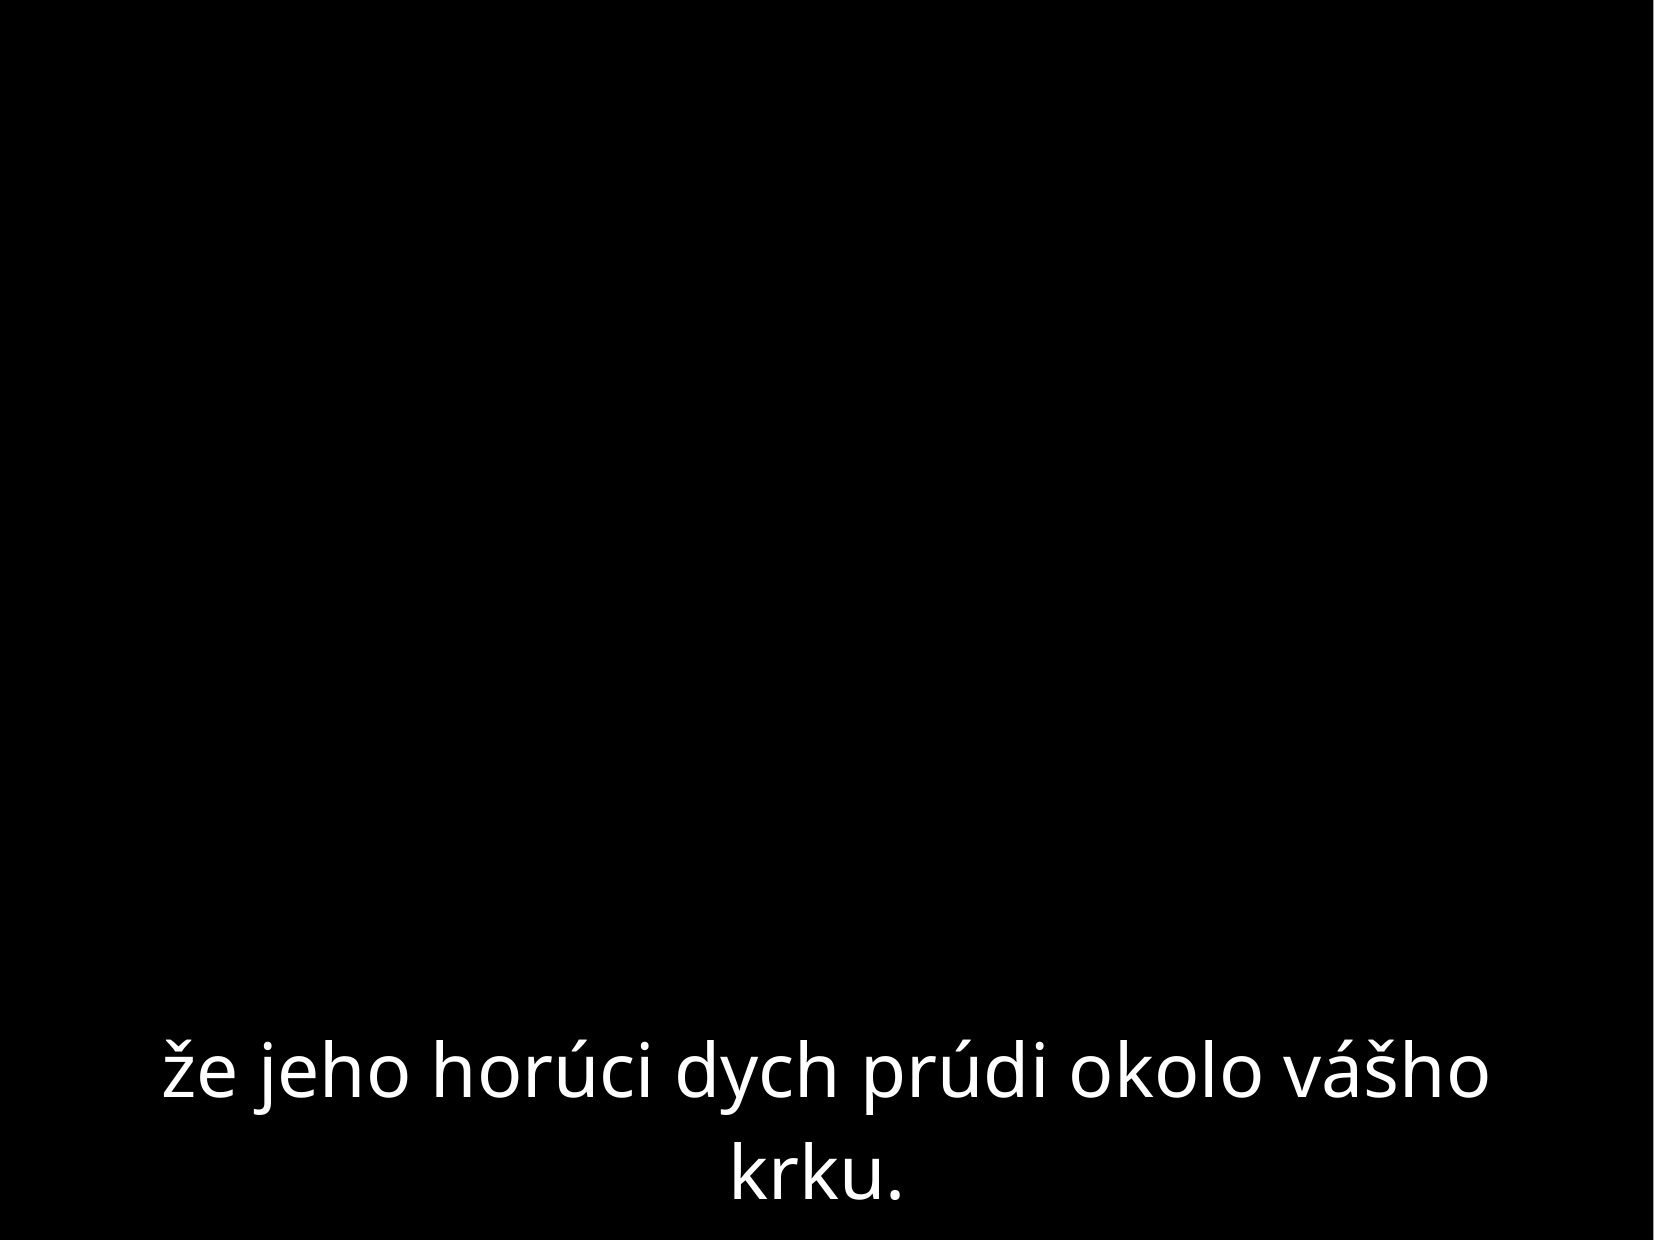

# že jeho horúci dych prúdi okolo vášho krku.